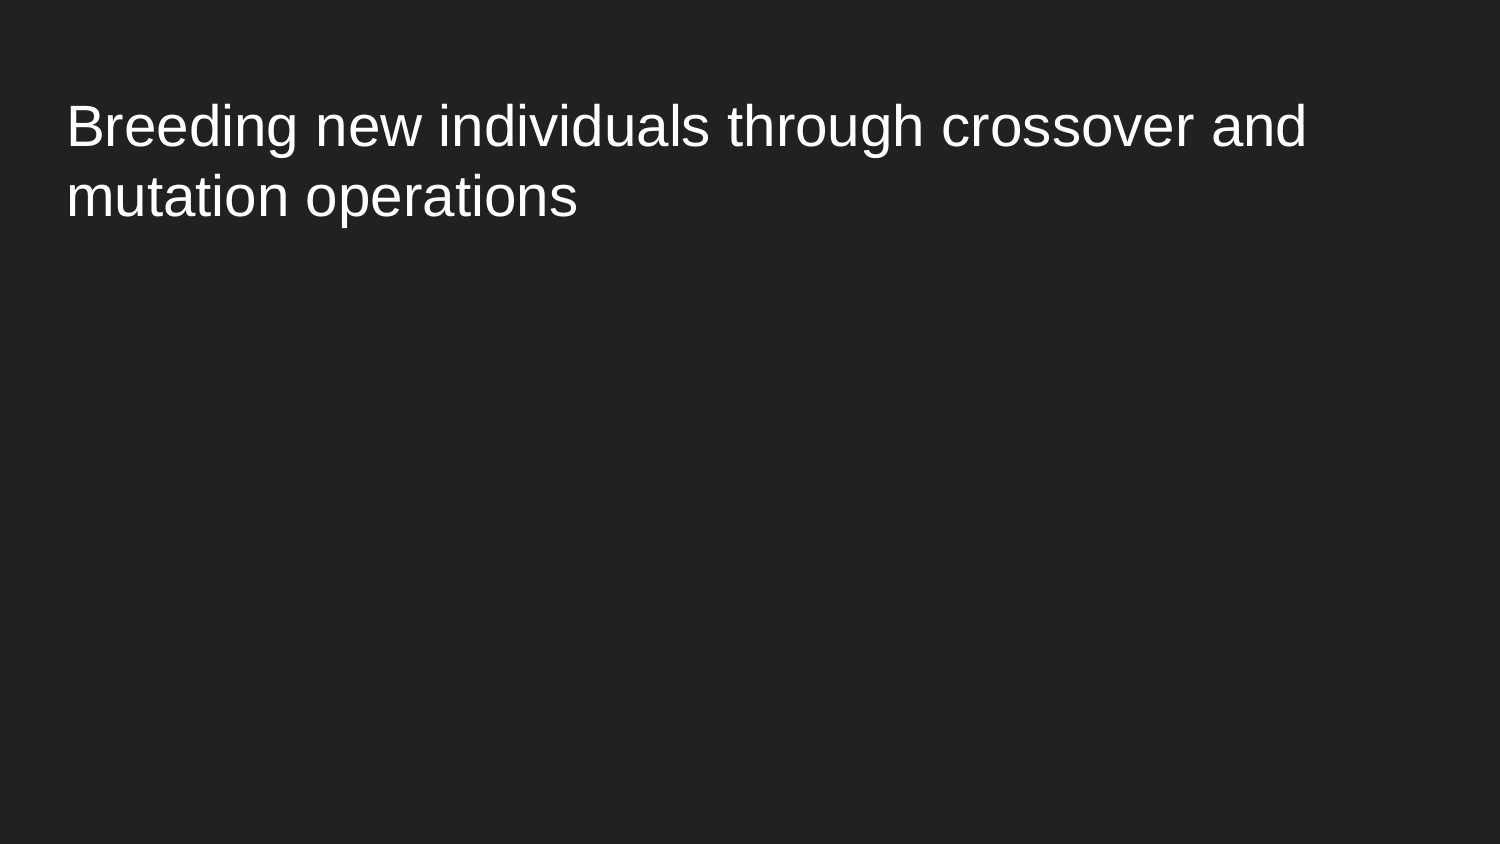

# Breeding new individuals through crossover and mutation operations